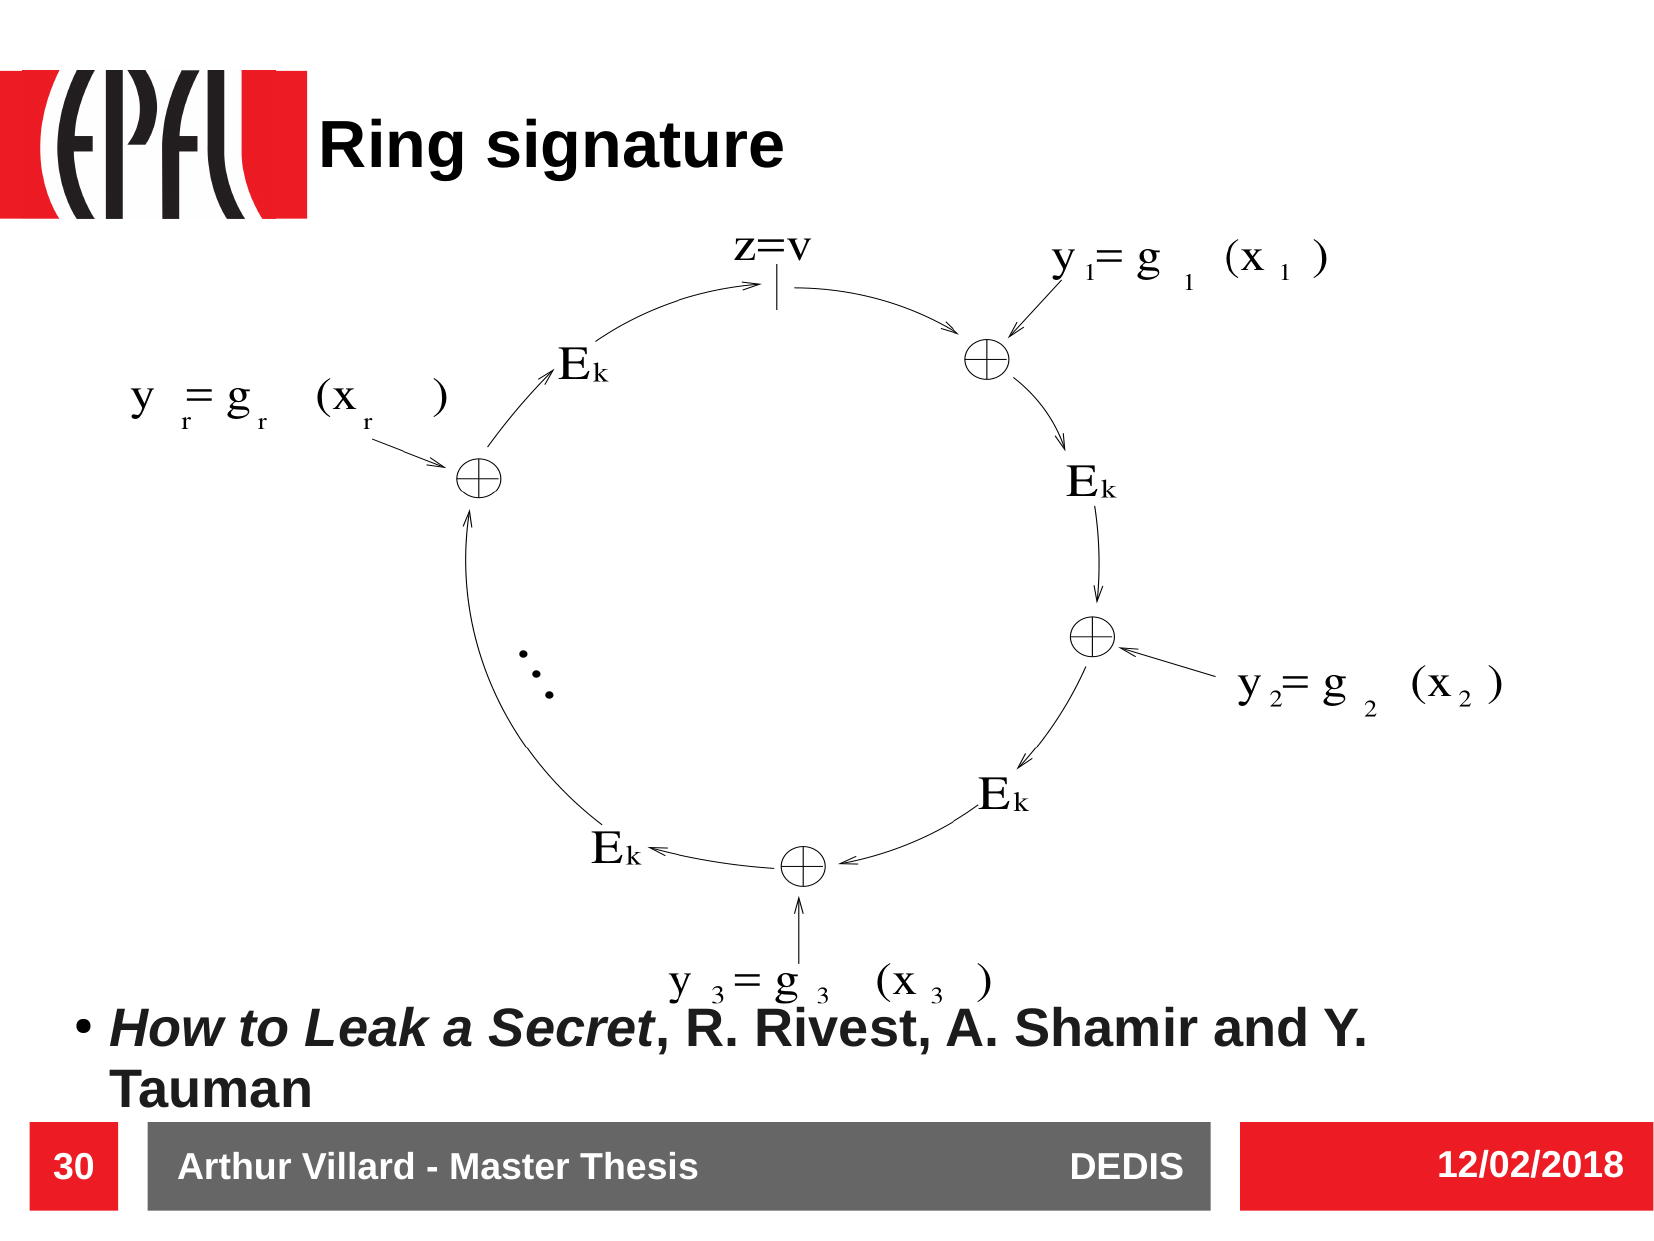

# Ring signature
How to Leak a Secret, R. Rivest, A. Shamir and Y. Tauman
30
Arthur Villard - Master Thesis
12/02/2018